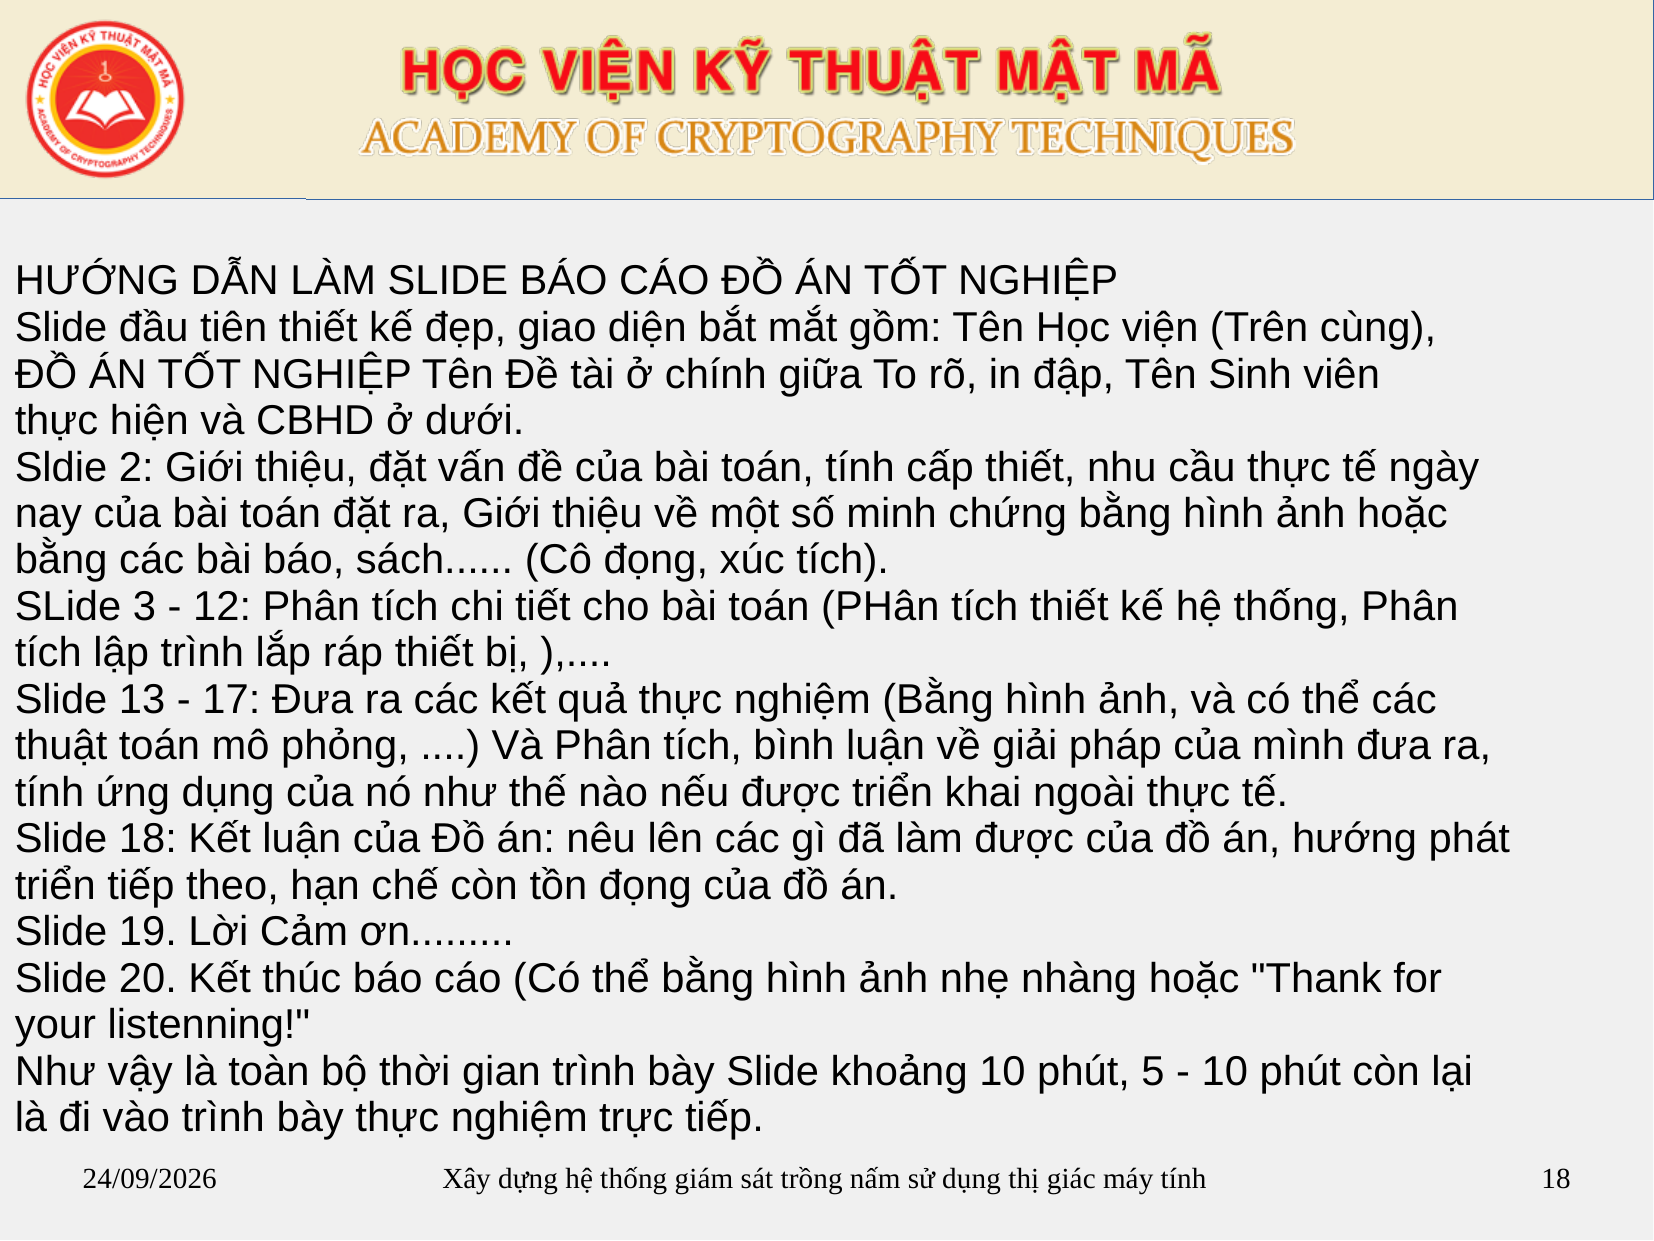

HƯỚNG DẪN LÀM SLIDE BÁO CÁO ĐỒ ÁN TỐT NGHIỆP
Slide đầu tiên thiết kế đẹp, giao diện bắt mắt gồm: Tên Học viện (Trên cùng),
ĐỒ ÁN TỐT NGHIỆP Tên Đề tài ở chính giữa To rõ, in đập, Tên Sinh viên
thực hiện và CBHD ở dưới.
Sldie 2: Giới thiệu, đặt vấn đề của bài toán, tính cấp thiết, nhu cầu thực tế ngày
nay của bài toán đặt ra, Giới thiệu về một số minh chứng bằng hình ảnh hoặc
bằng các bài báo, sách...... (Cô đọng, xúc tích).
SLide 3 - 12: Phân tích chi tiết cho bài toán (PHân tích thiết kế hệ thống, Phân
tích lập trình lắp ráp thiết bị, ),....
Slide 13 - 17: Đưa ra các kết quả thực nghiệm (Bằng hình ảnh, và có thể các
thuật toán mô phỏng, ....) Và Phân tích, bình luận về giải pháp của mình đưa ra,
tính ứng dụng của nó như thế nào nếu được triển khai ngoài thực tế.
Slide 18: Kết luận của Đồ án: nêu lên các gì đã làm được của đồ án, hướng phát
triển tiếp theo, hạn chế còn tồn đọng của đồ án.
Slide 19. Lời Cảm ơn.........
Slide 20. Kết thúc báo cáo (Có thể bằng hình ảnh nhẹ nhàng hoặc "Thank for
your listenning!"
Như vậy là toàn bộ thời gian trình bày Slide khoảng 10 phút, 5 - 10 phút còn lại
là đi vào trình bày thực nghiệm trực tiếp.
Xây dựng hệ thống giám sát trồng nấm sử dụng thị giác máy tính
18